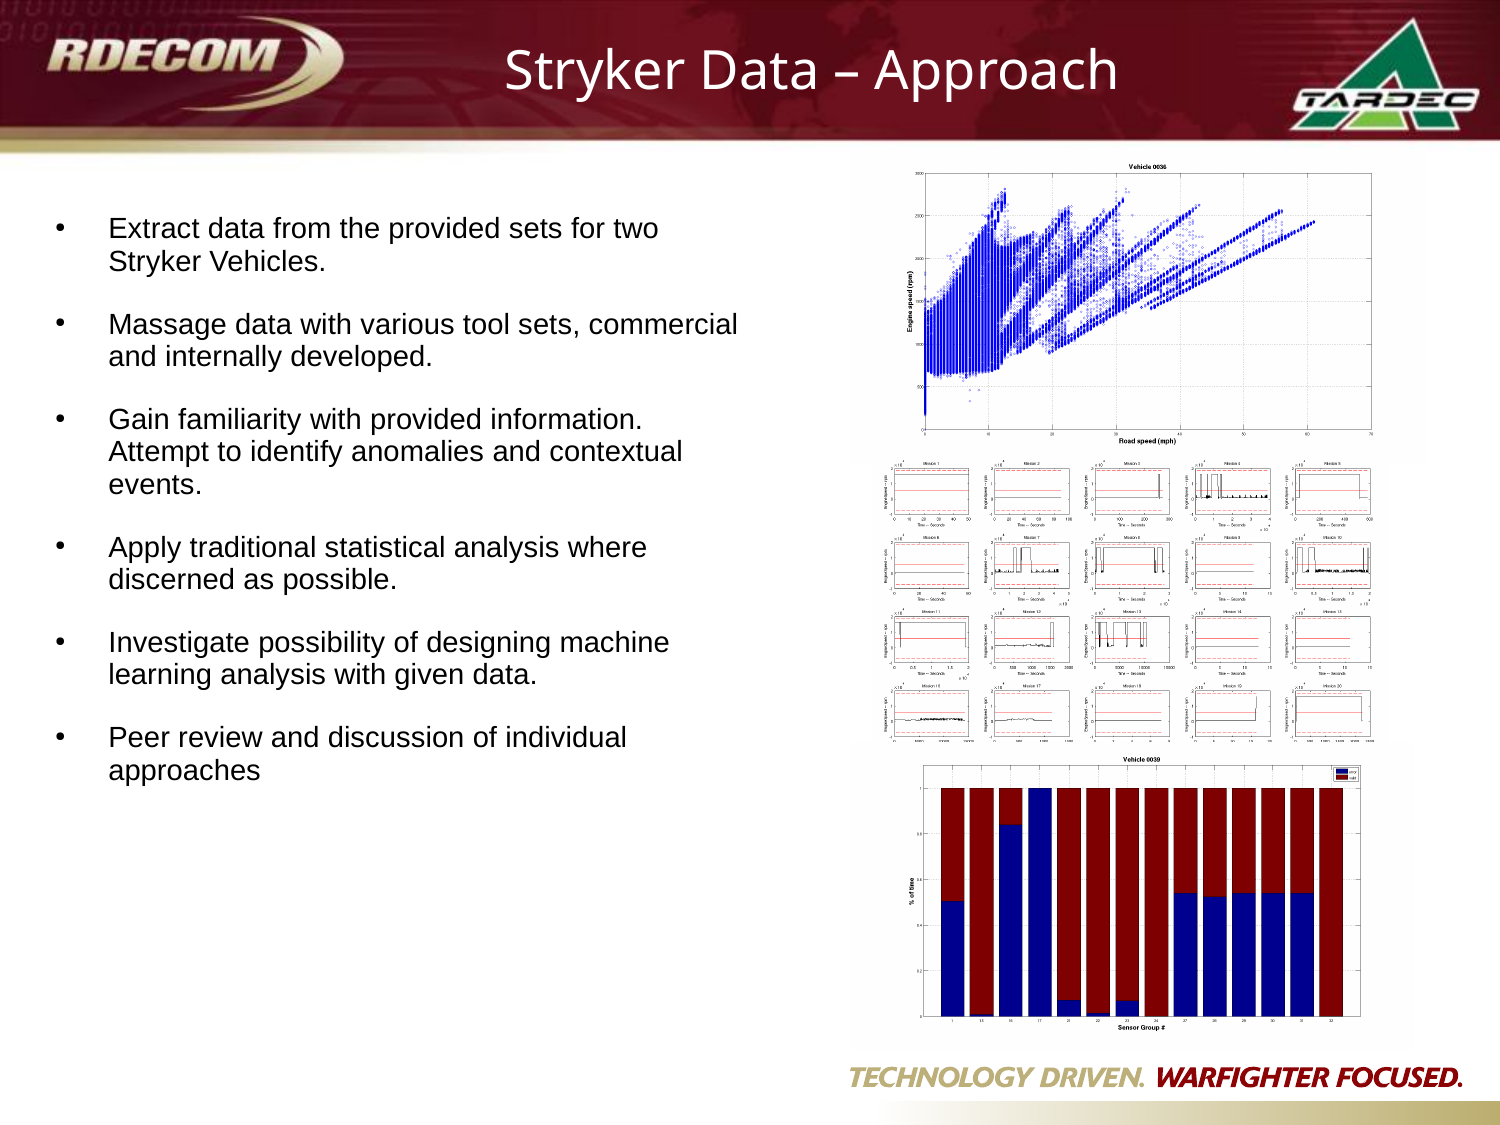

# Stryker Data – Approach
Extract data from the provided sets for two Stryker Vehicles.
Massage data with various tool sets, commercial and internally developed.
Gain familiarity with provided information. Attempt to identify anomalies and contextual events.
Apply traditional statistical analysis where discerned as possible.
Investigate possibility of designing machine learning analysis with given data.
Peer review and discussion of individual approaches